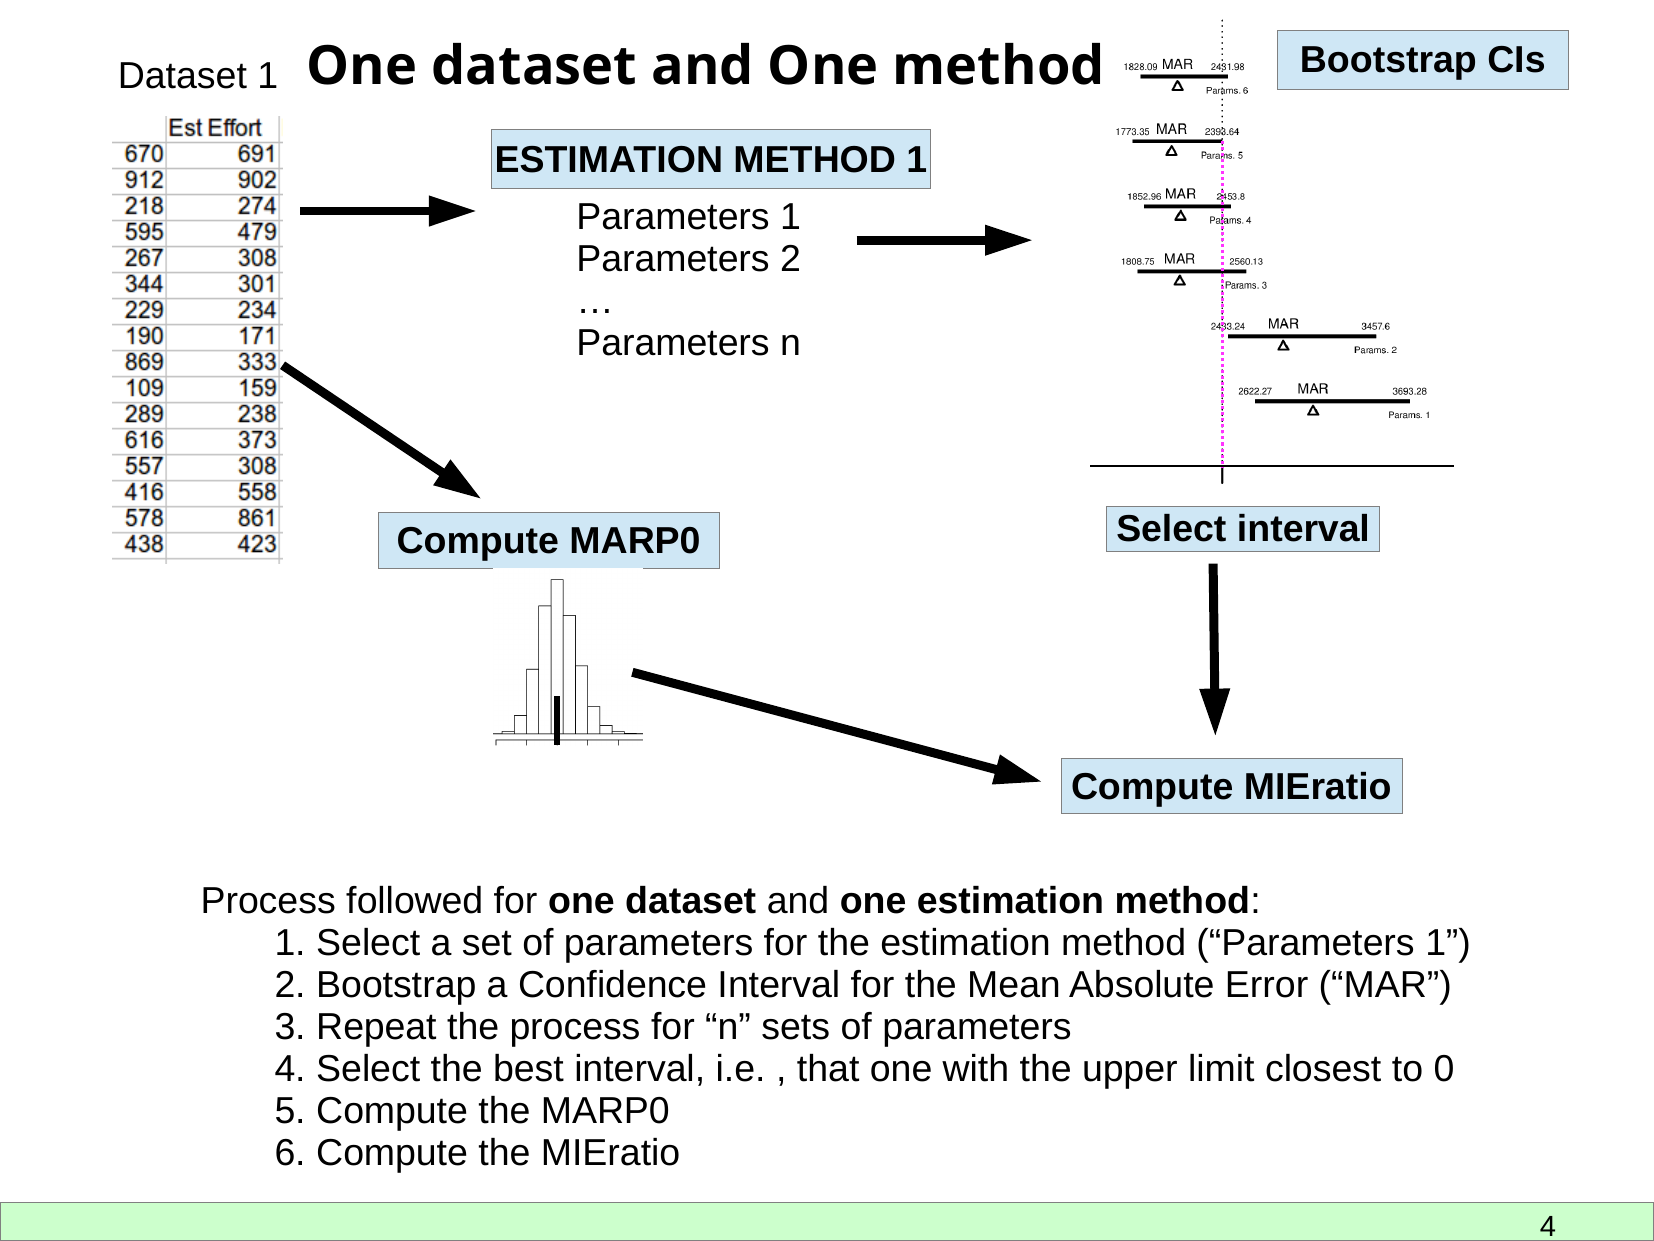

# One dataset and One method
Bootstrap CIs
Dataset 1
ESTIMATION METHOD 1
Parameters 1
Parameters 2
…
Parameters n
Select interval
Compute MARP0
Compute MIEratio
Process followed for one dataset and one estimation method:
	1. Select a set of parameters for the estimation method (“Parameters 1”)
	2. Bootstrap a Confidence Interval for the Mean Absolute Error (“MAR”)
	3. Repeat the process for “n” sets of parameters
	4. Select the best interval, i.e. , that one with the upper limit closest to 0
	5. Compute the MARP0
	6. Compute the MIEratio